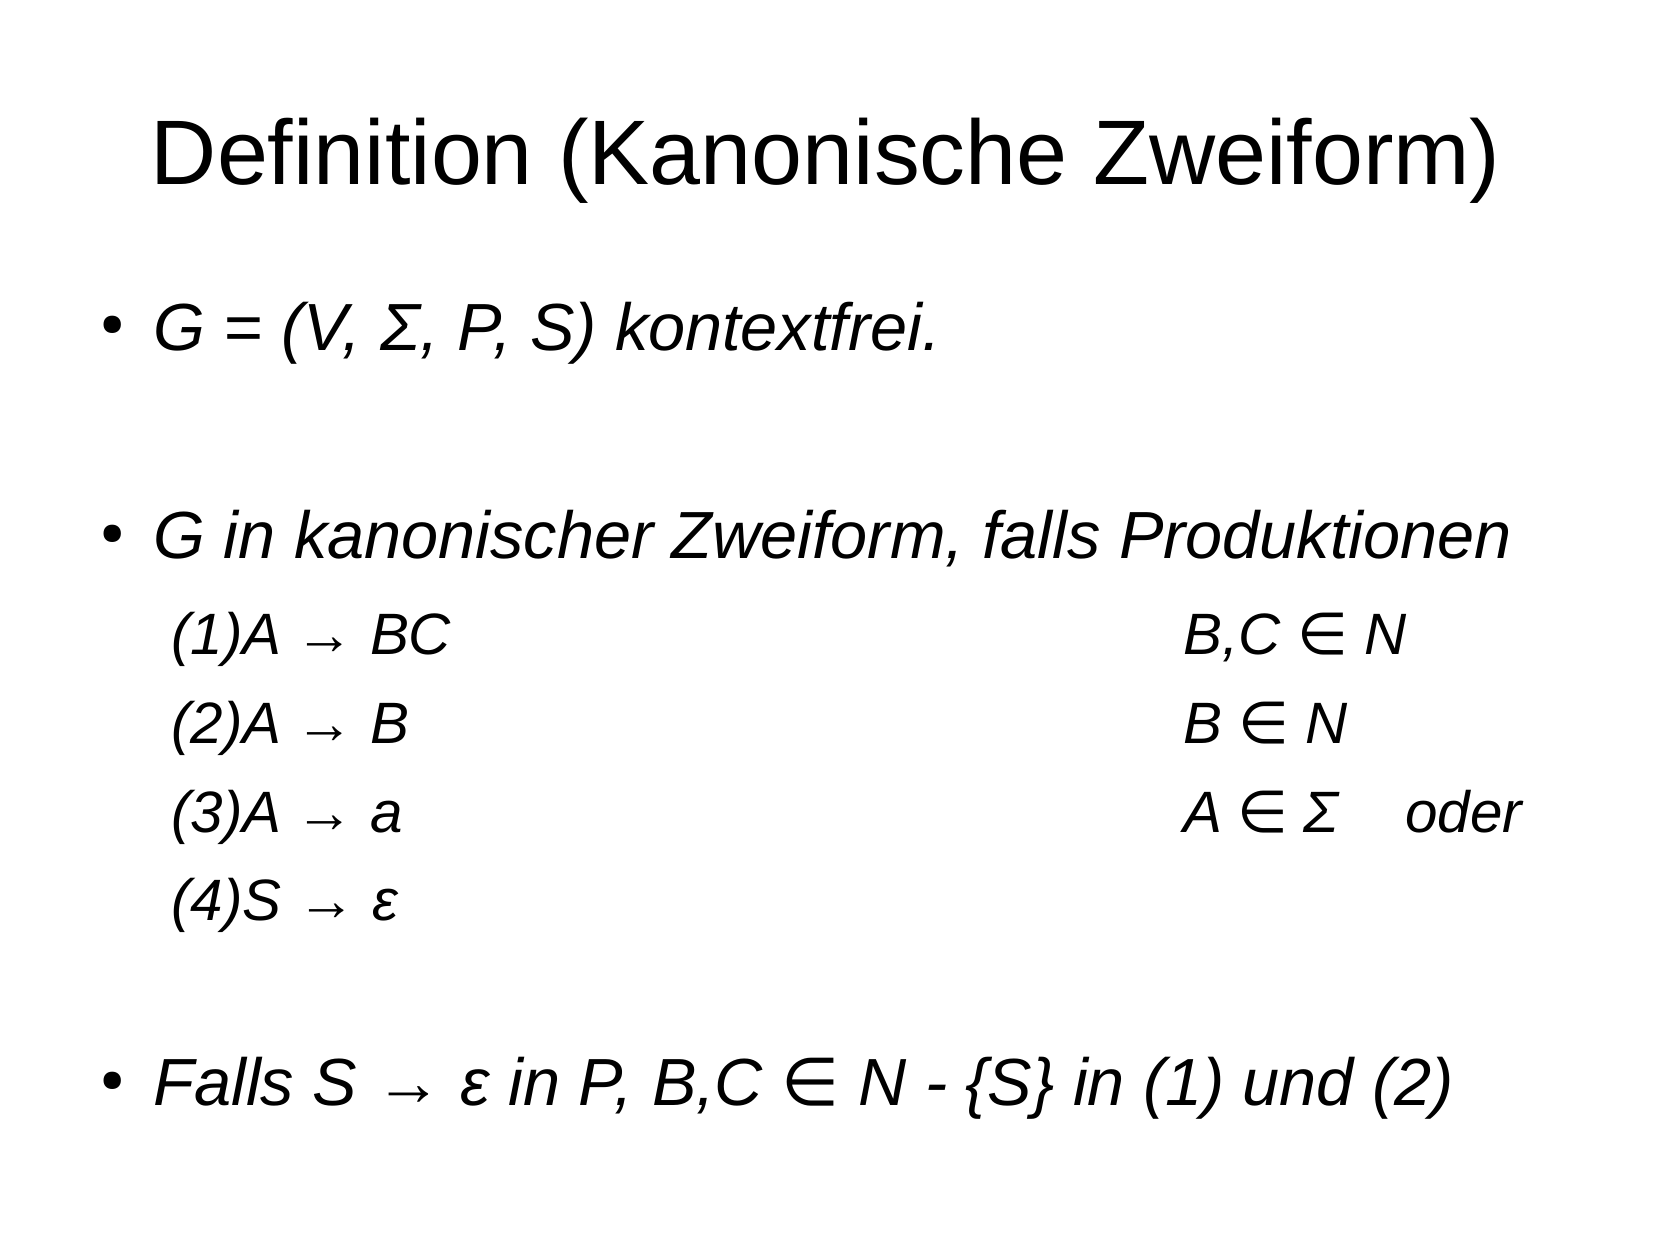

# Definition (Kanonische Zweiform)
G = (V, Σ, P, S) kontextfrei.
G in kanonischer Zweiform, falls Produktionen
A → BC										B,C ∈ N
A → B											B ∈ N
A → a											A ∈ Σ 	oder
S → ε
Falls S → ε in P, B,C ∈ N - {S} in (1) und (2)